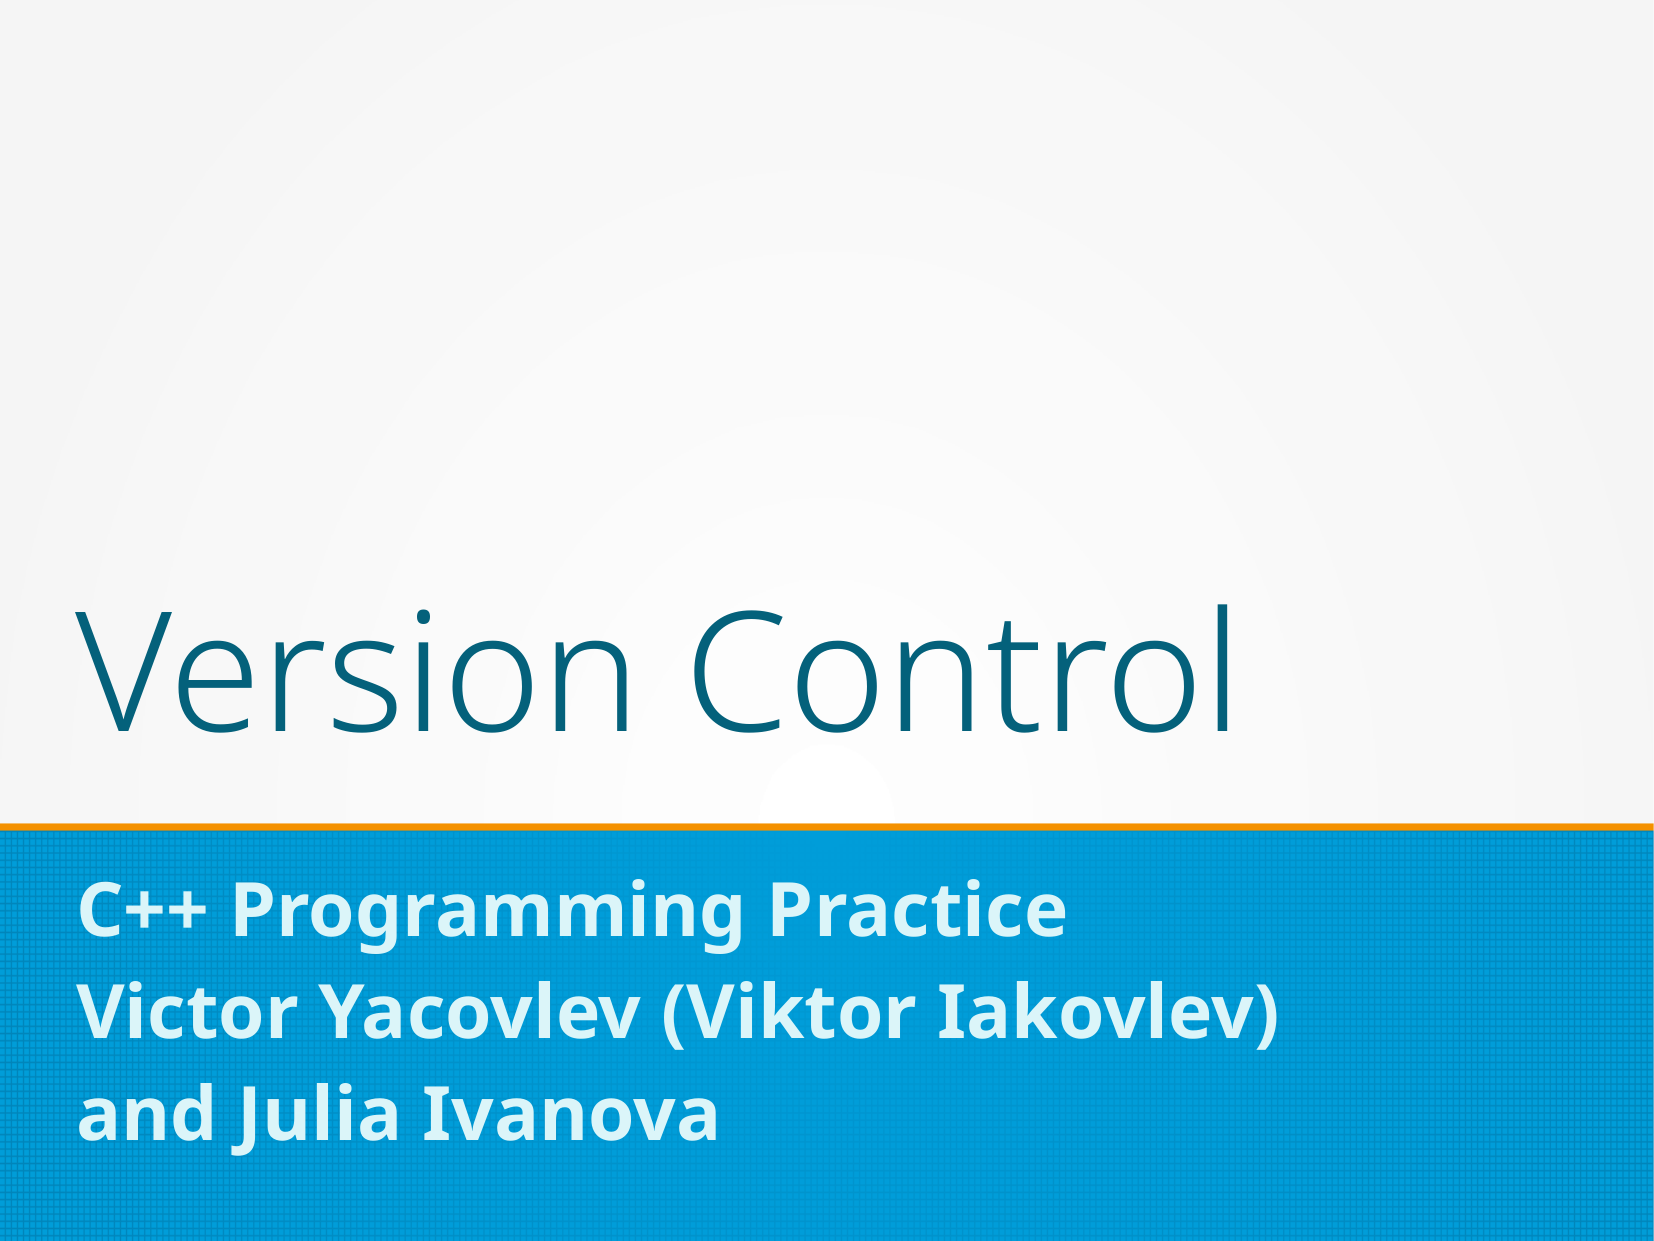

# Version Control
C++ Programming Practice
Victor Yacovlev (Viktor Iakovlev)
and Julia Ivanova